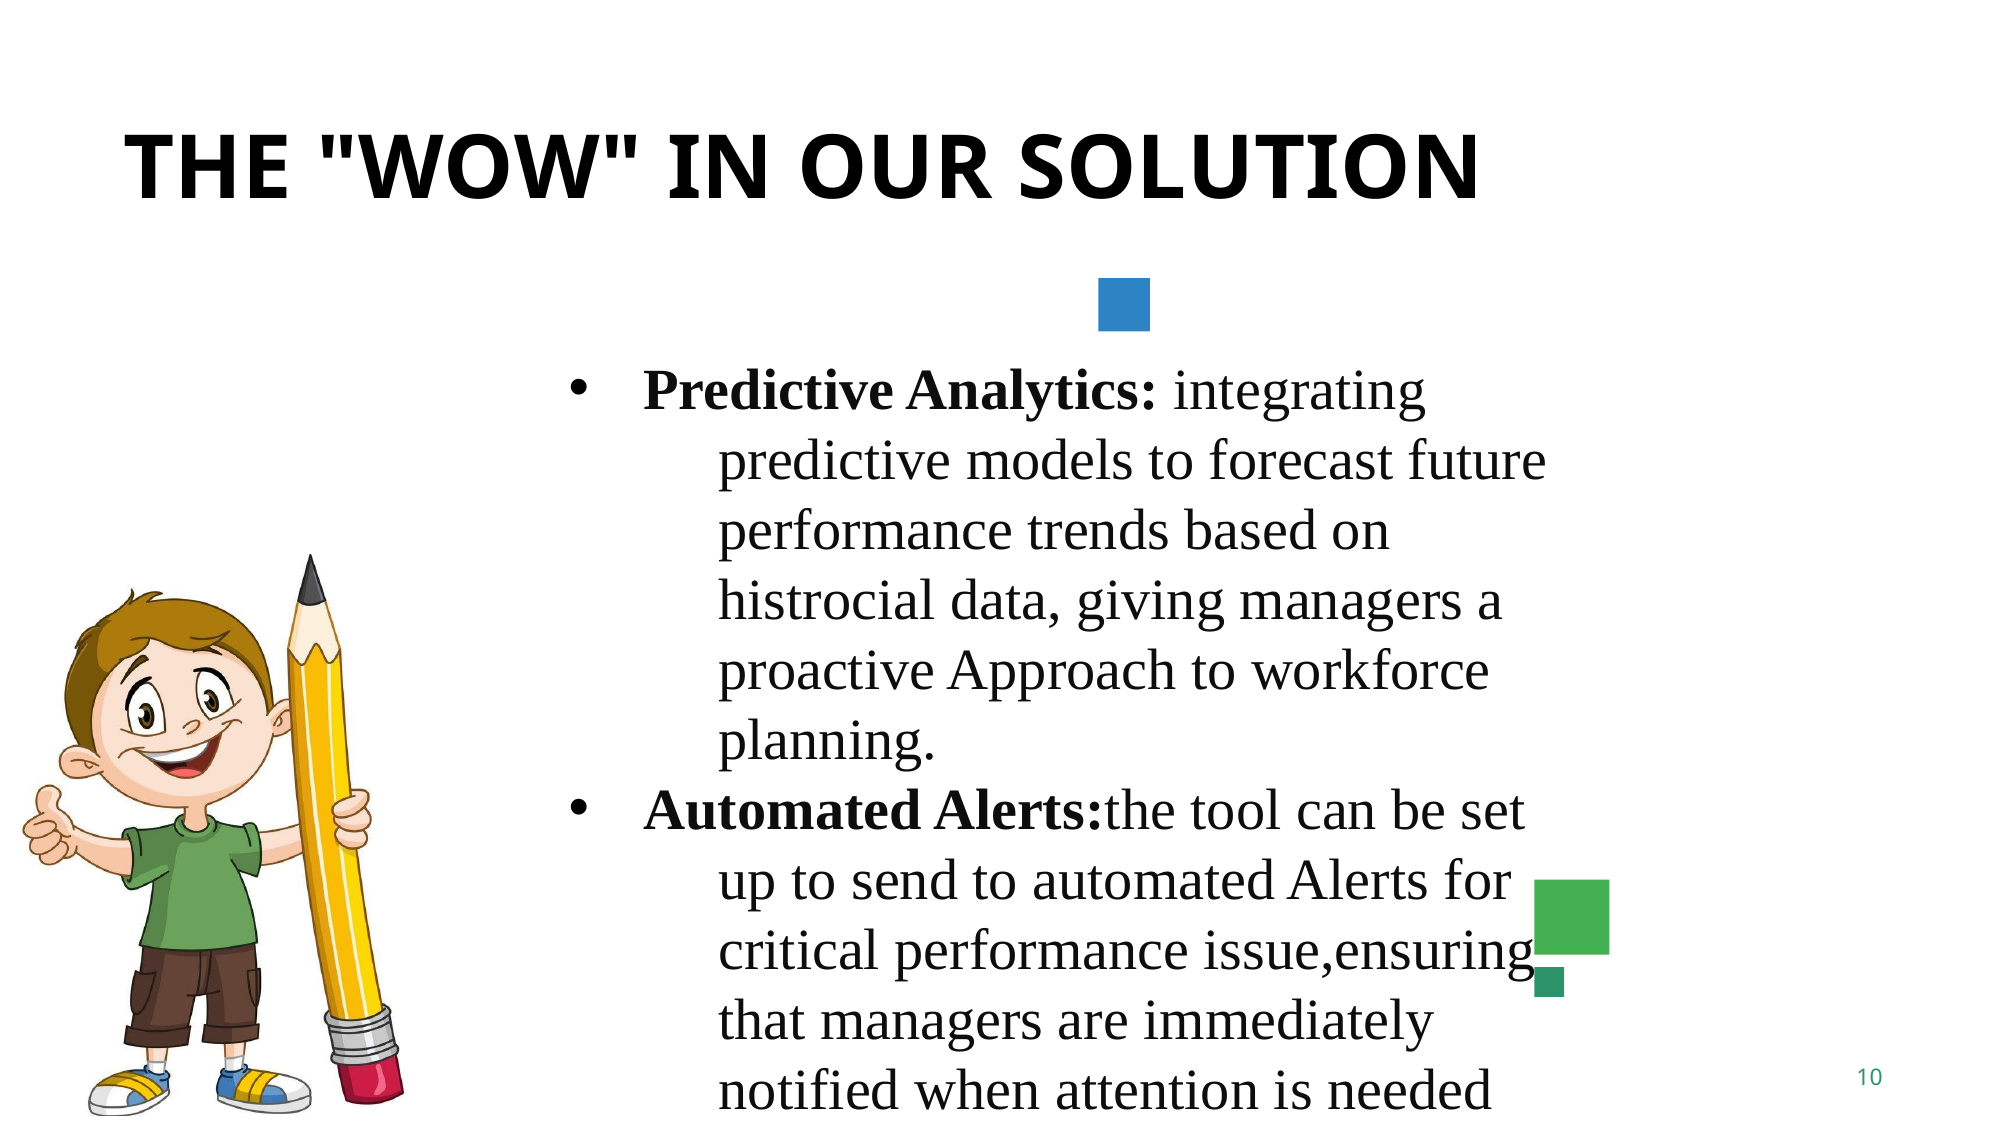

# THE "WOW" IN OUR SOLUTION
Predictive Analytics: integrating predictive models to forecast future performance trends based on histrocial data, giving managers a proactive Approach to workforce planning.
Automated Alerts:the tool can be set up to send to automated Alerts for critical performance issue,ensuring that managers are immediately notified when attention is needed
3/21/2024 Annual Review